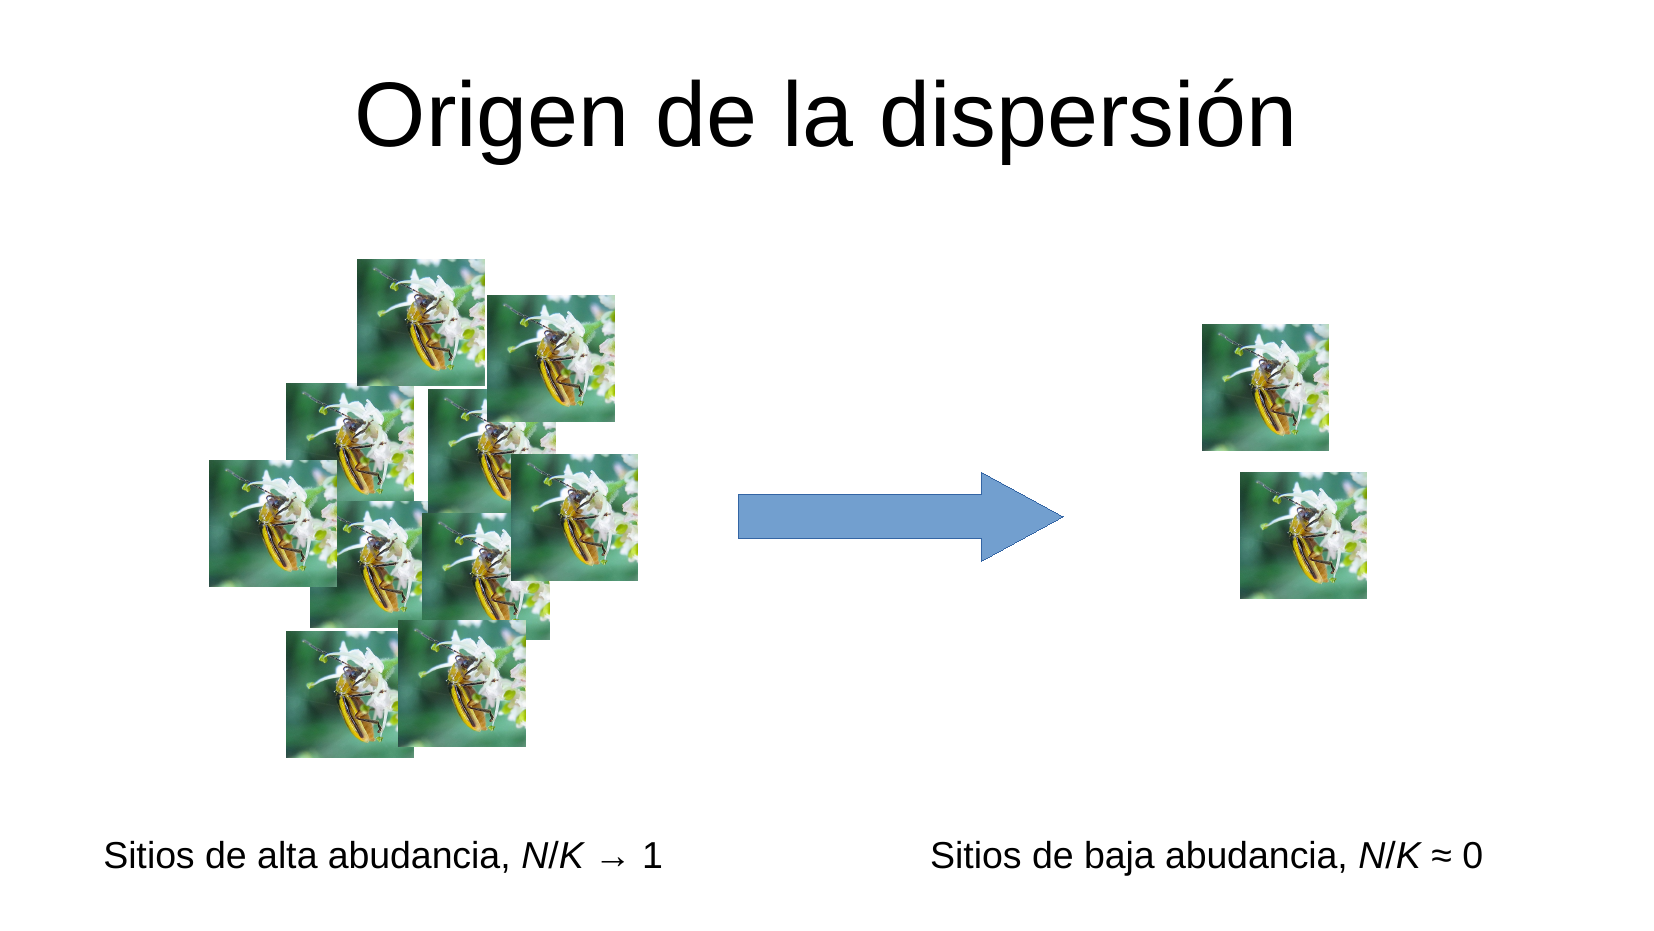

# Origen de la dispersión
Sitios de alta abudancia, N/K → 1
Sitios de baja abudancia, N/K ≈ 0